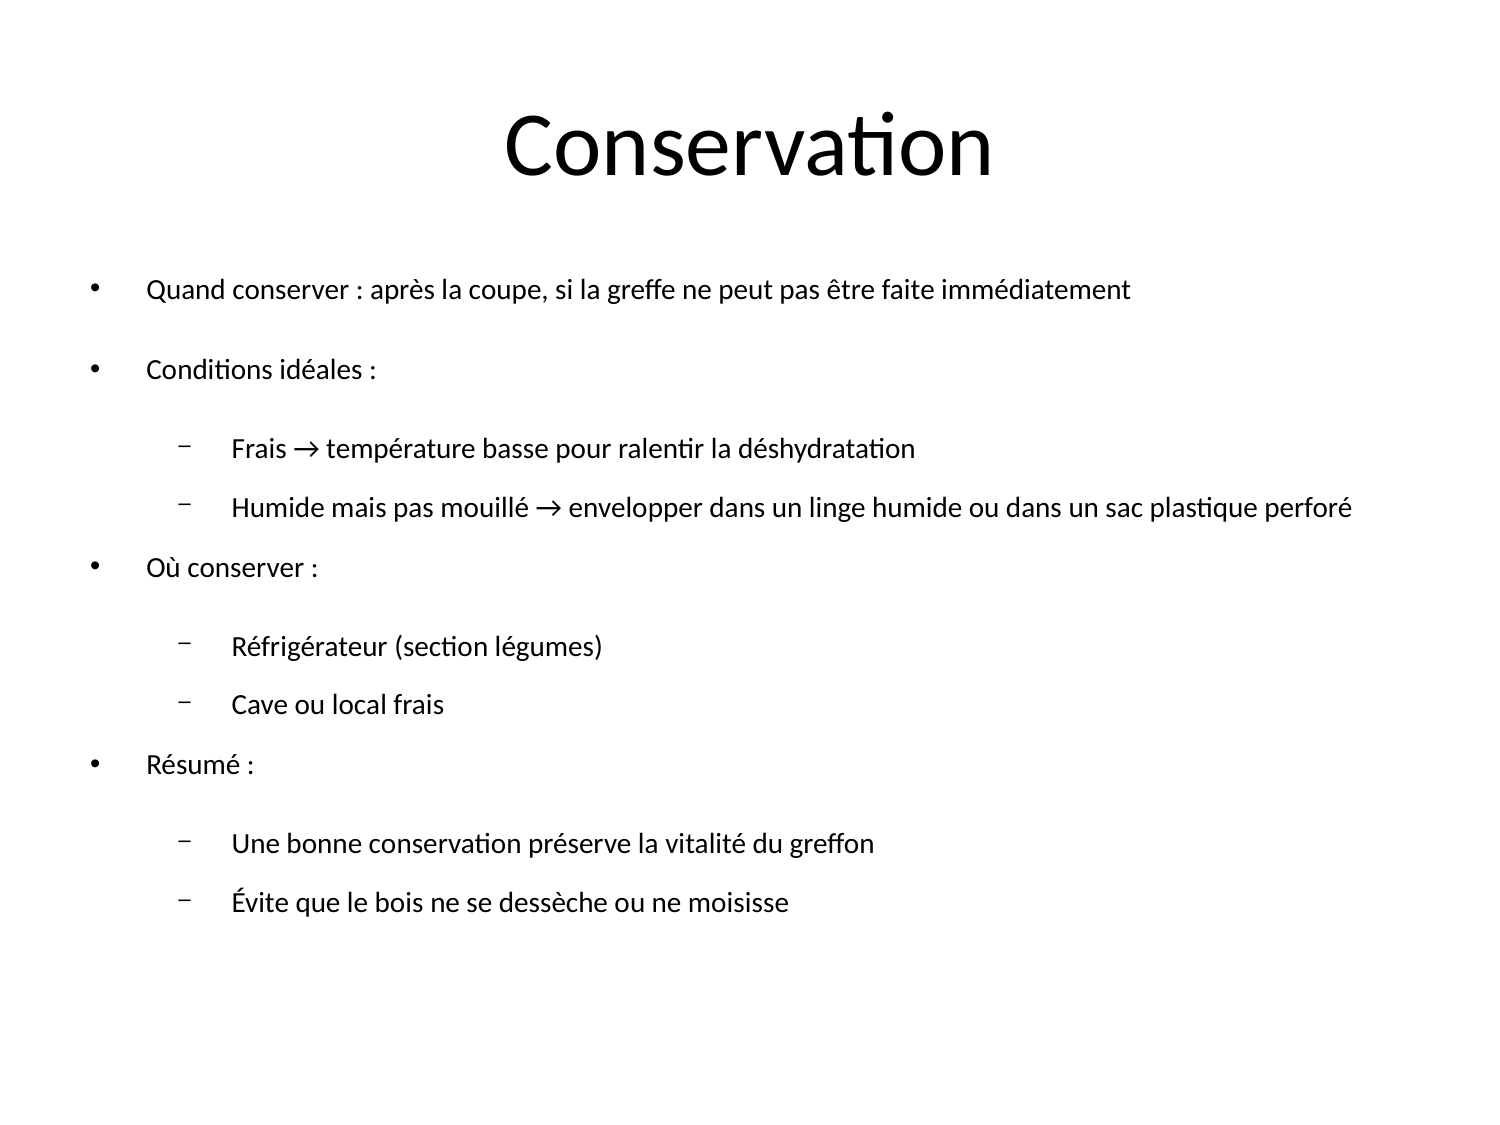

# Conservation
Quand conserver : après la coupe, si la greffe ne peut pas être faite immédiatement
Conditions idéales :
Frais → température basse pour ralentir la déshydratation
Humide mais pas mouillé → envelopper dans un linge humide ou dans un sac plastique perforé
Où conserver :
Réfrigérateur (section légumes)
Cave ou local frais
Résumé :
Une bonne conservation préserve la vitalité du greffon
Évite que le bois ne se dessèche ou ne moisisse